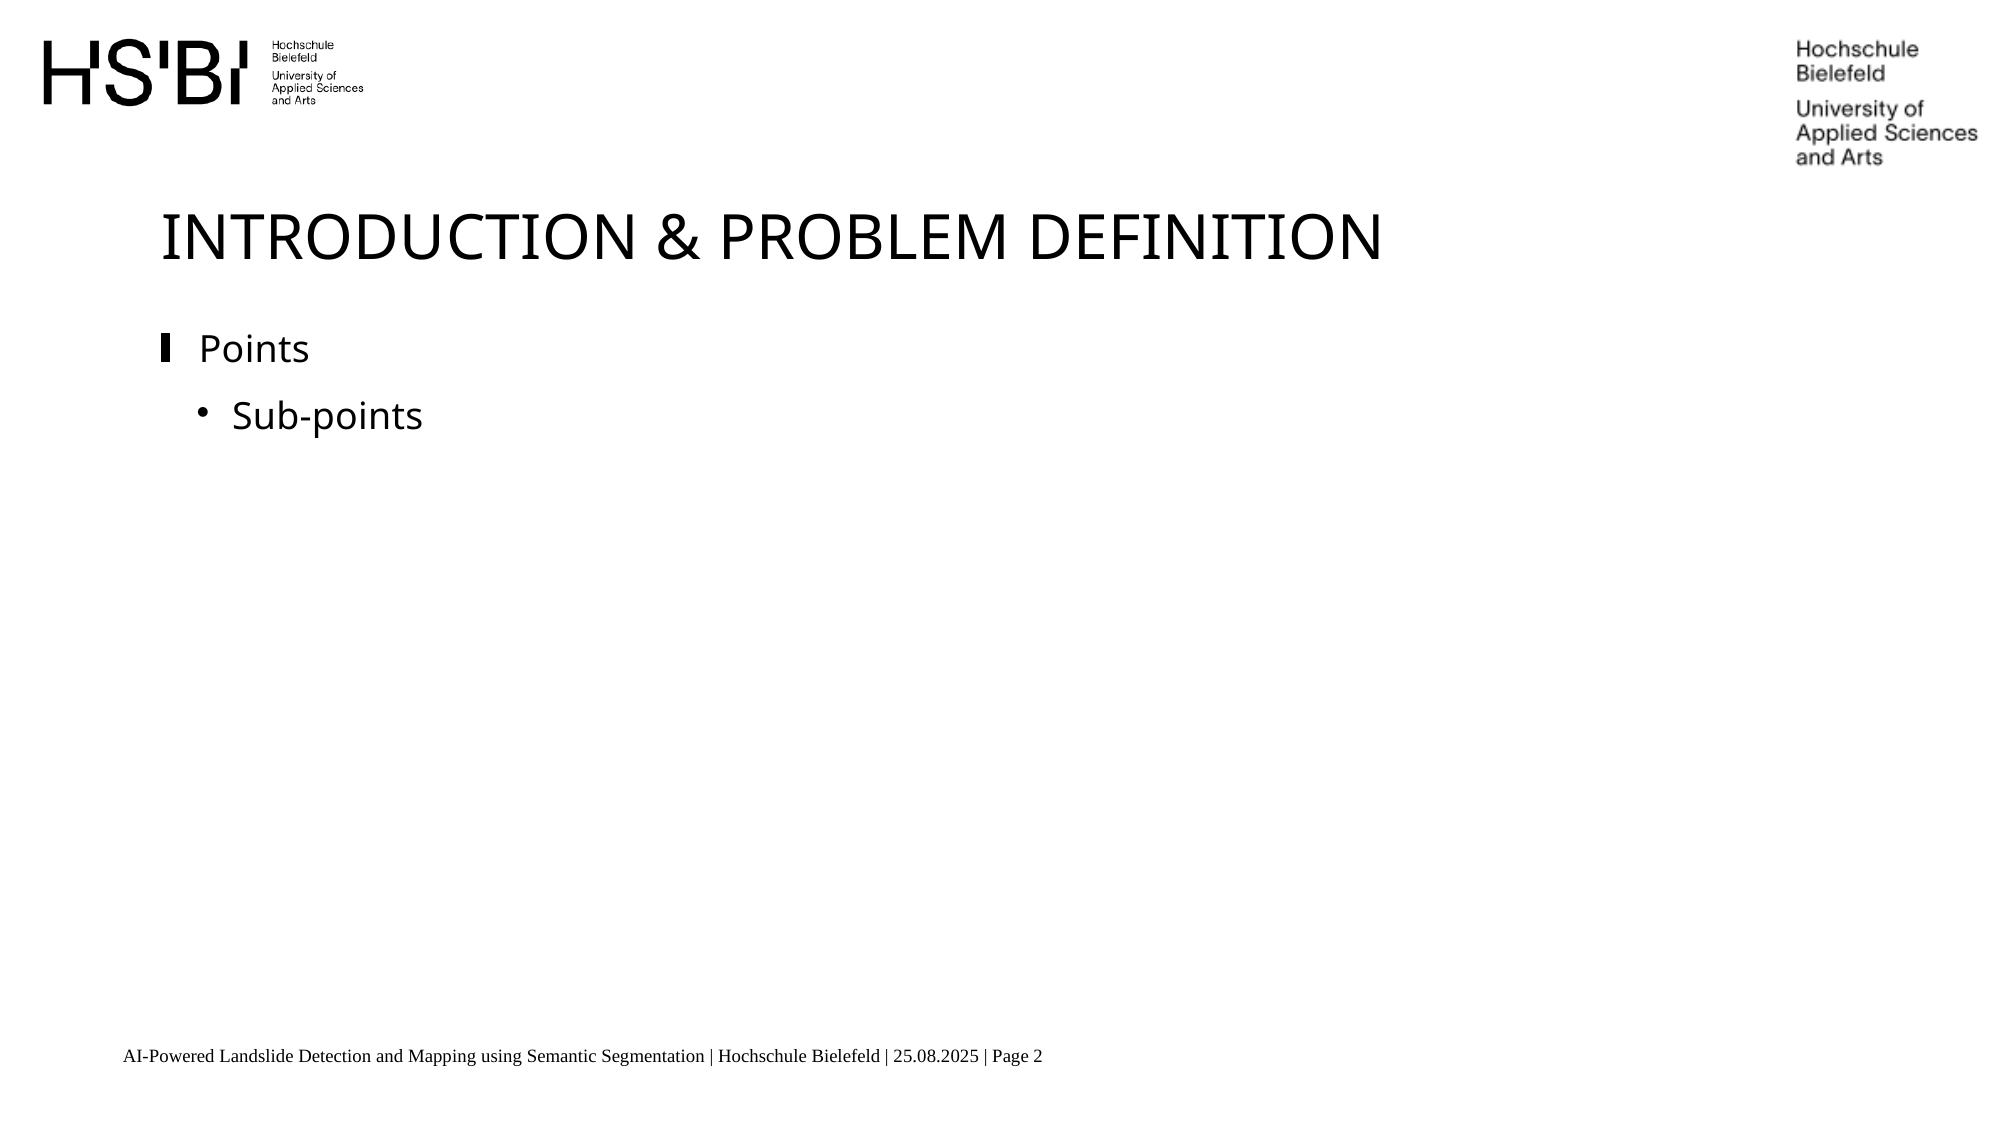

Introduction & Problem definition
Points
Sub-points
AI-Powered Landslide Detection and Mapping using Semantic Segmentation | Hochschule Bielefeld | 25.08.2025 | Page 2